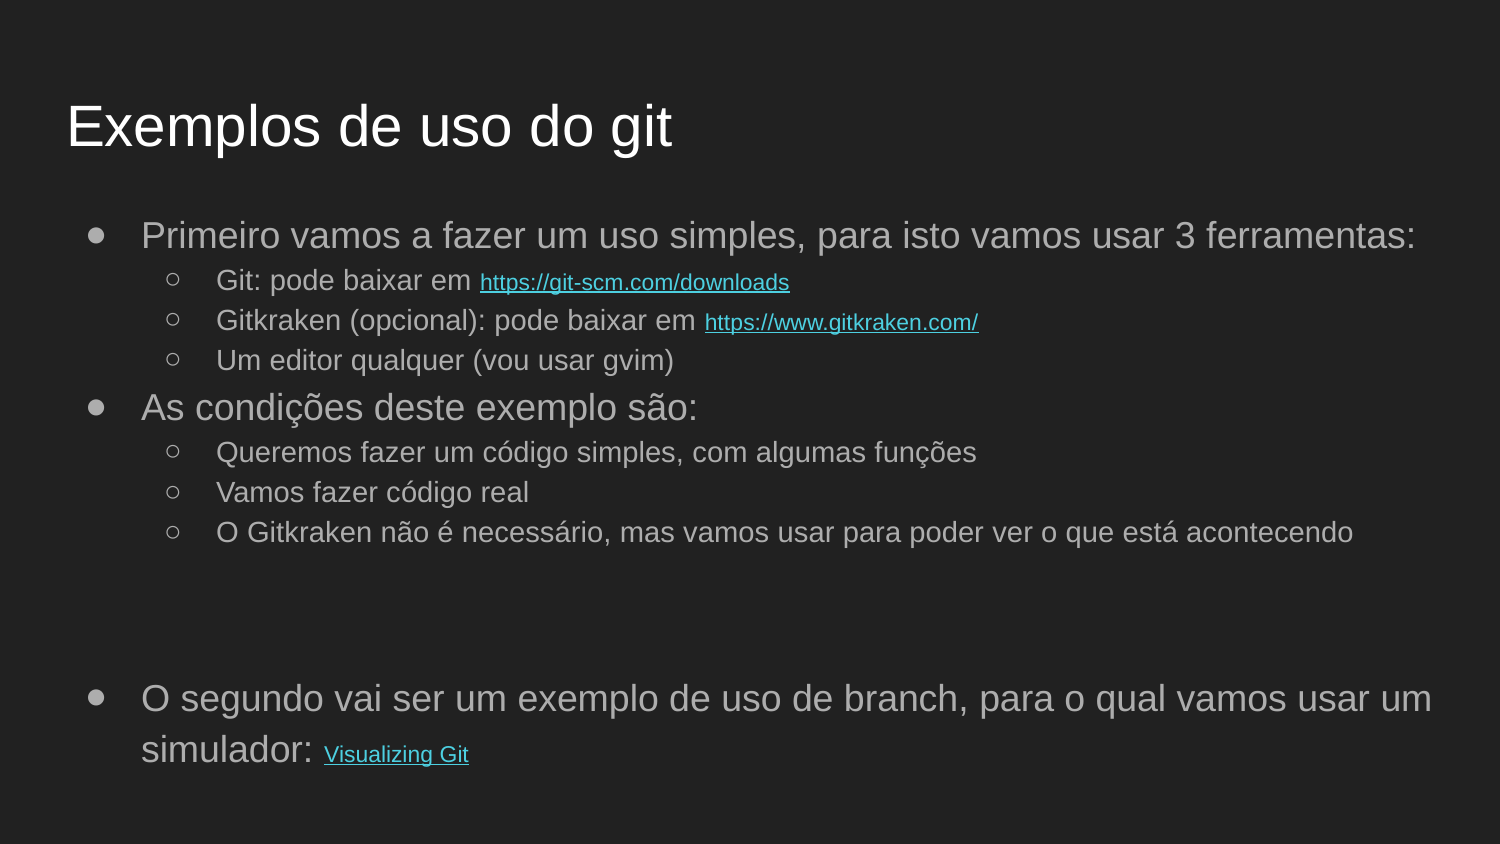

# Exemplos de uso do git
Primeiro vamos a fazer um uso simples, para isto vamos usar 3 ferramentas:
Git: pode baixar em https://git-scm.com/downloads
Gitkraken (opcional): pode baixar em https://www.gitkraken.com/
Um editor qualquer (vou usar gvim)
As condições deste exemplo são:
Queremos fazer um código simples, com algumas funções
Vamos fazer código real
O Gitkraken não é necessário, mas vamos usar para poder ver o que está acontecendo
O segundo vai ser um exemplo de uso de branch, para o qual vamos usar um simulador: Visualizing Git